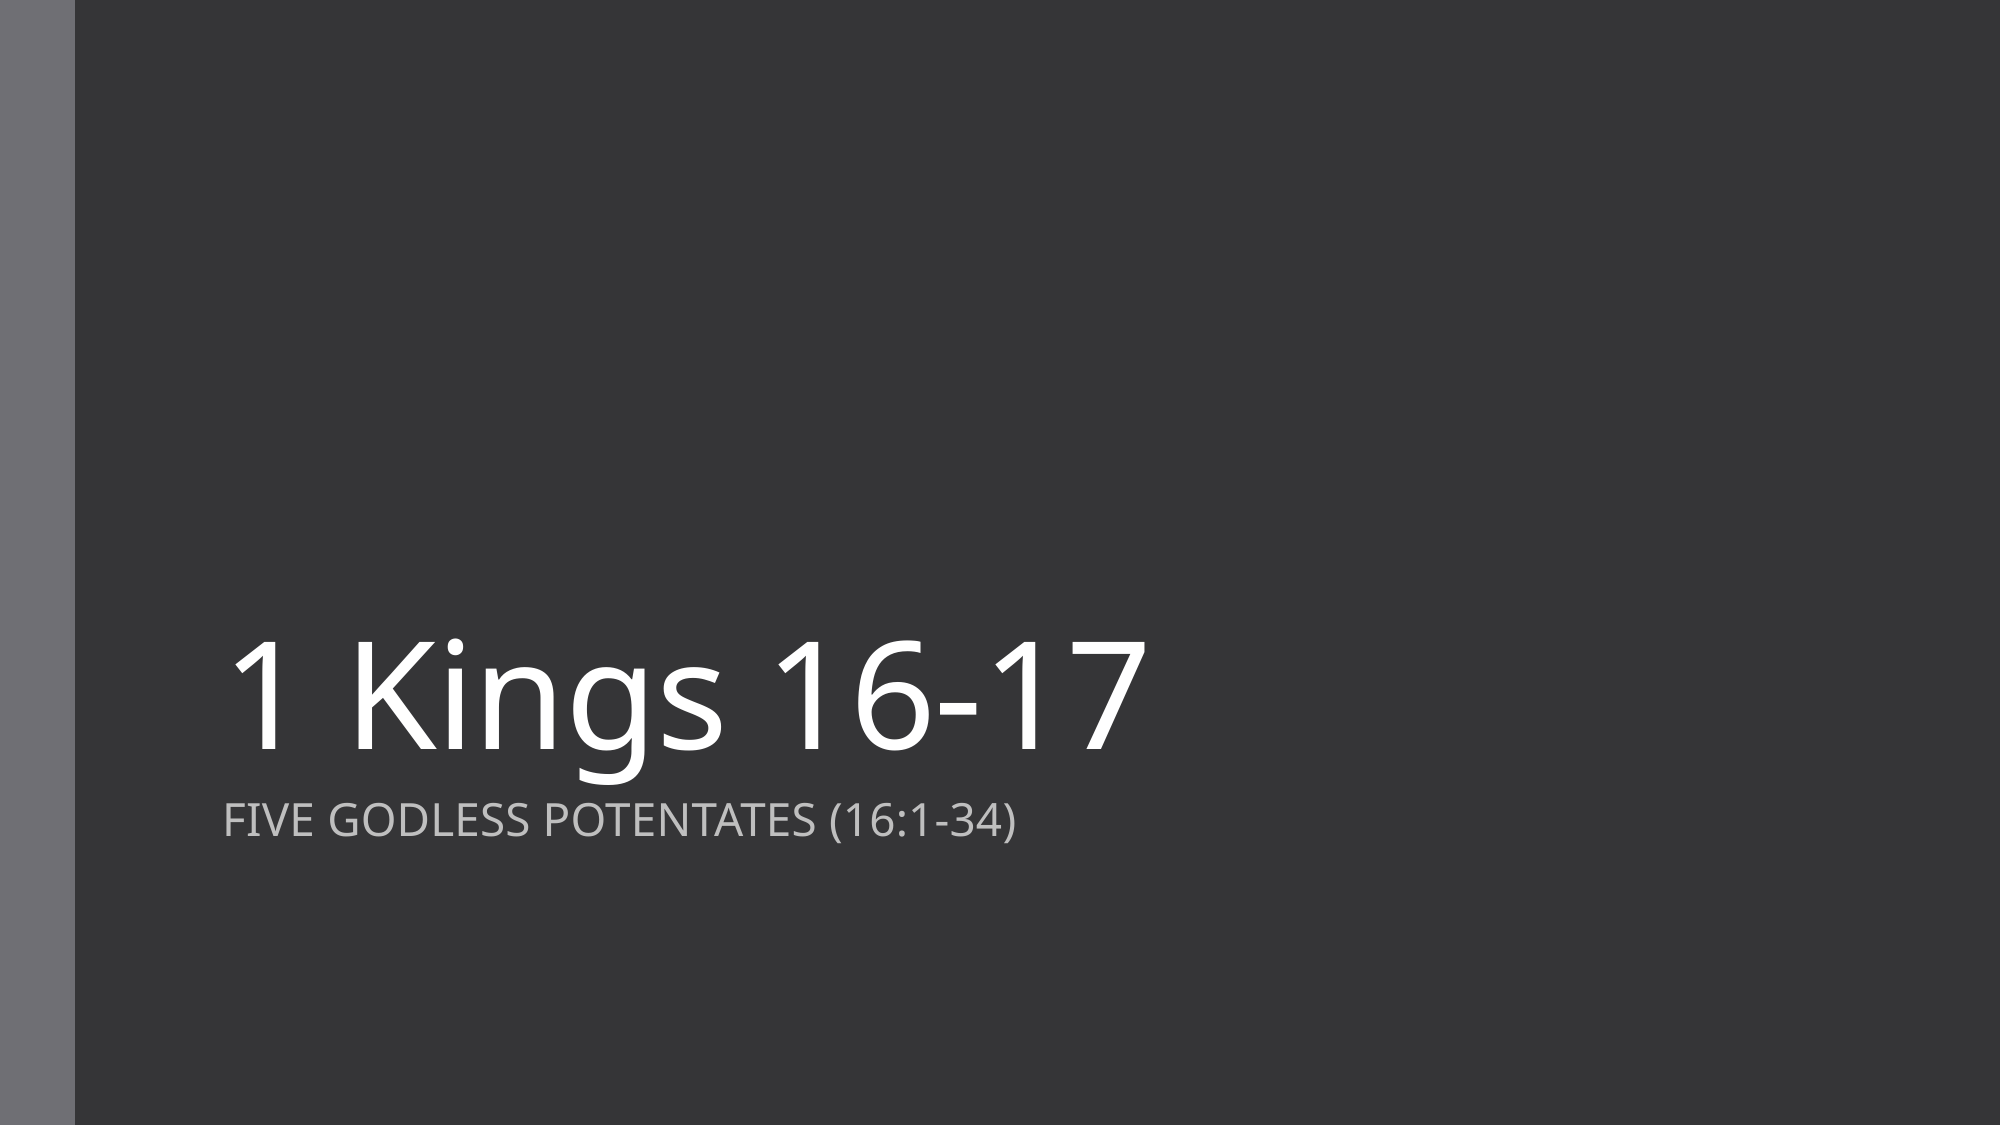

# 1 Kings 16-17
FIVE GODLESS POTENTATES (16:1-34)